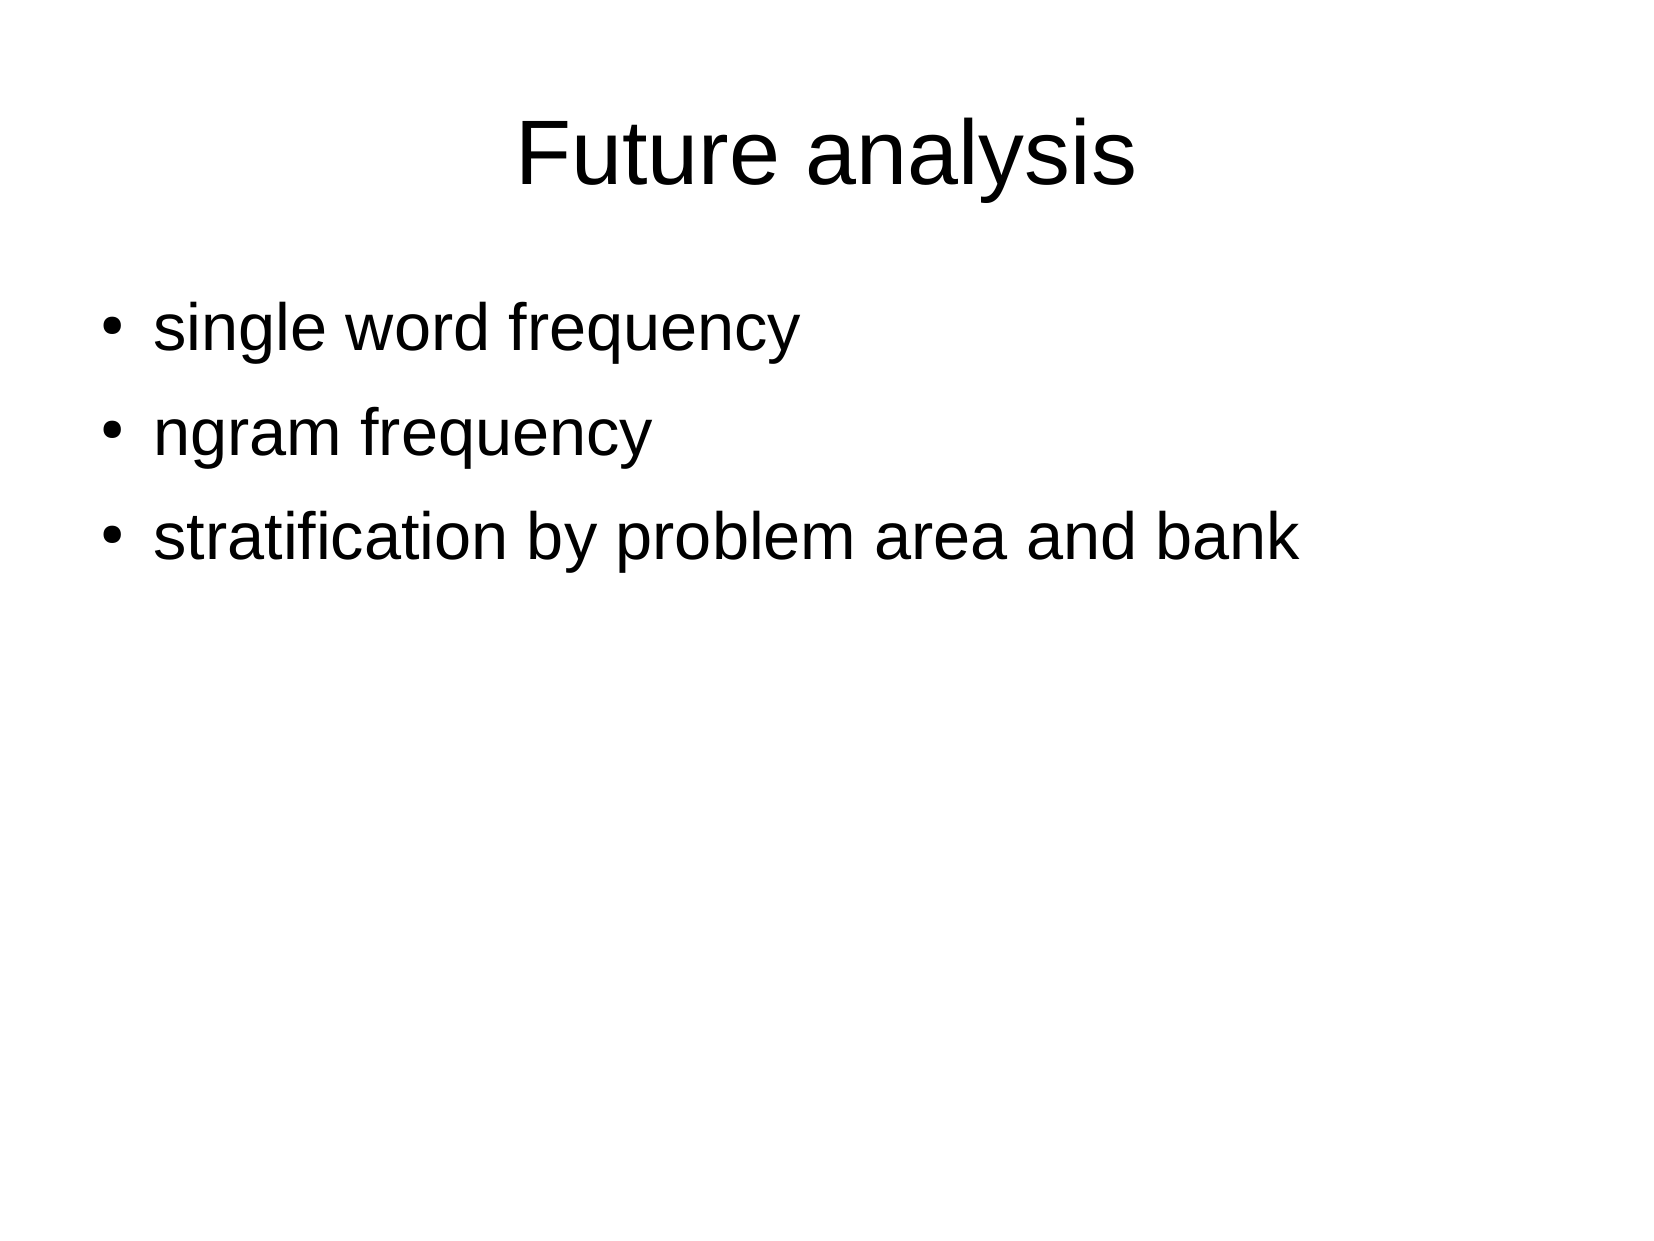

# Future analysis
single word frequency
ngram frequency
stratification by problem area and bank